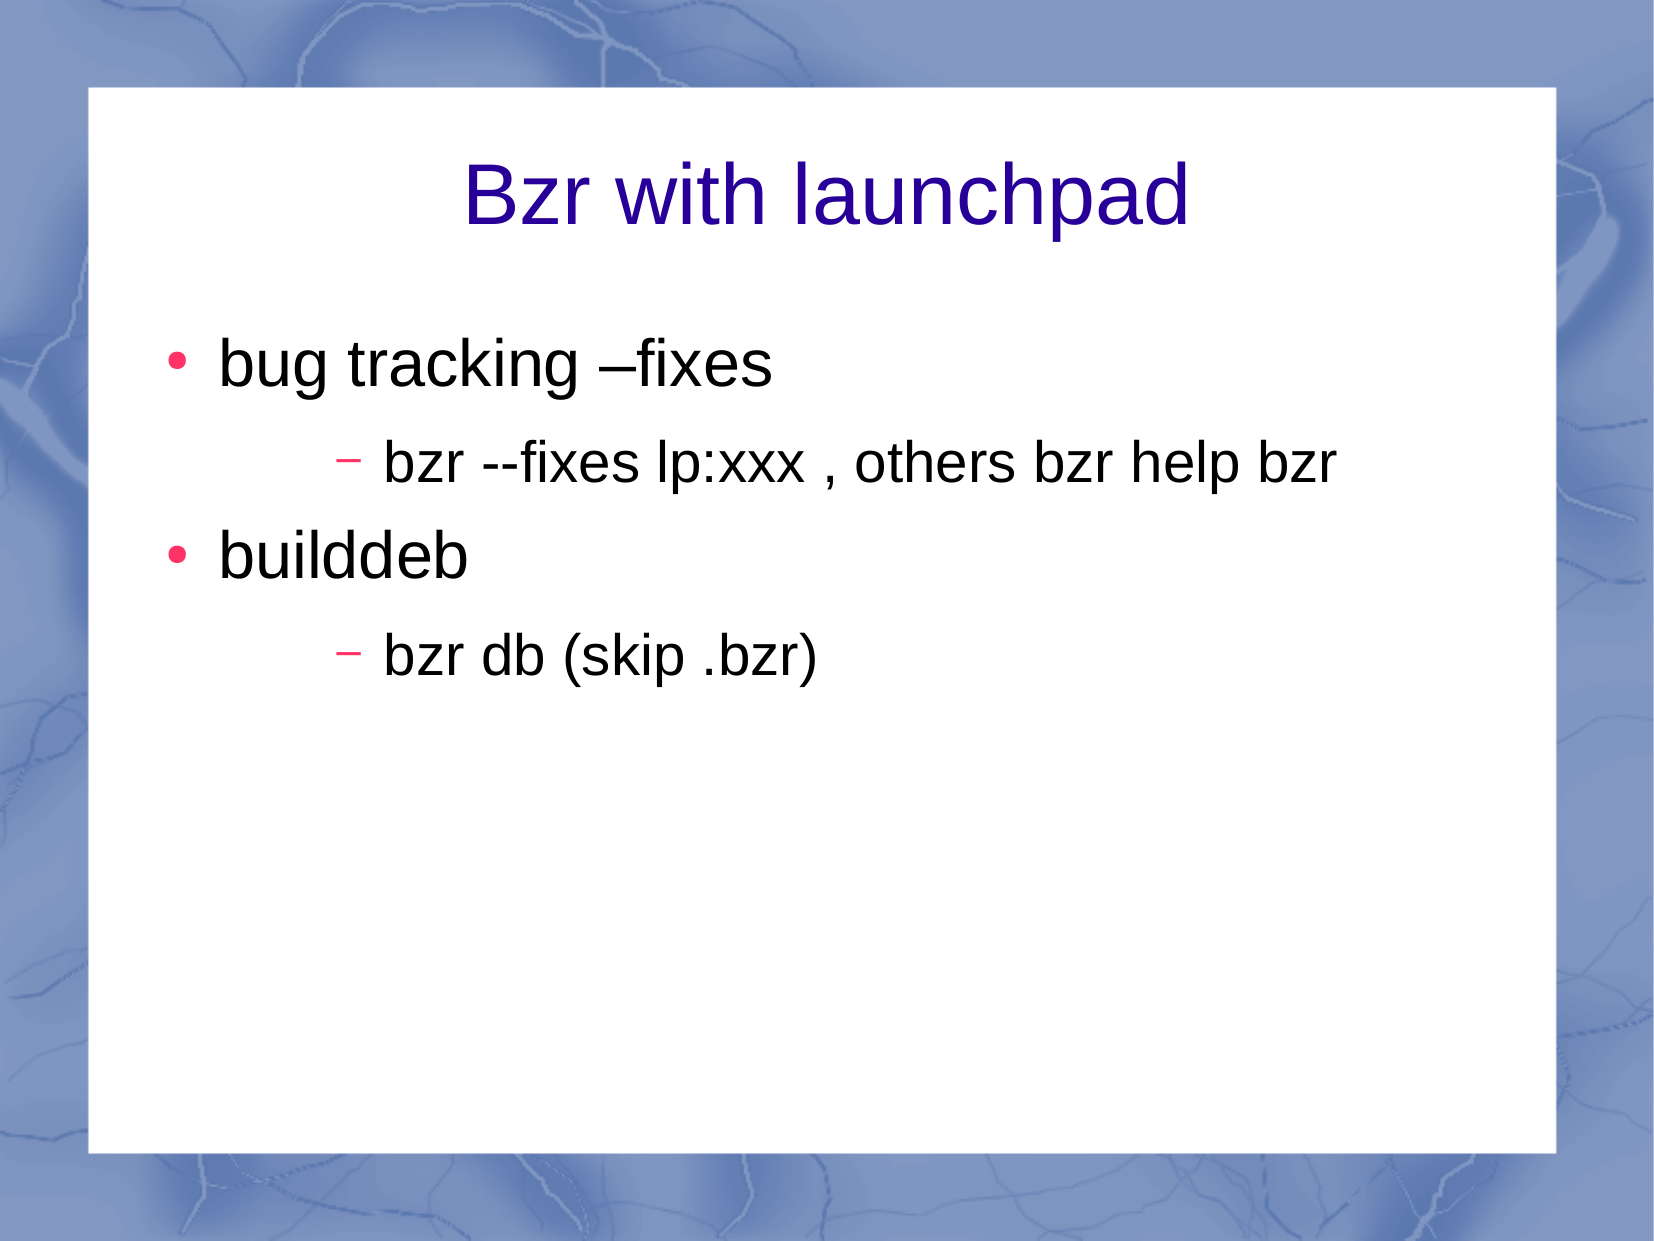

# Bzr with launchpad
bug tracking –fixes
bzr --fixes lp:xxx , others bzr help bzr
builddeb
bzr db (skip .bzr)